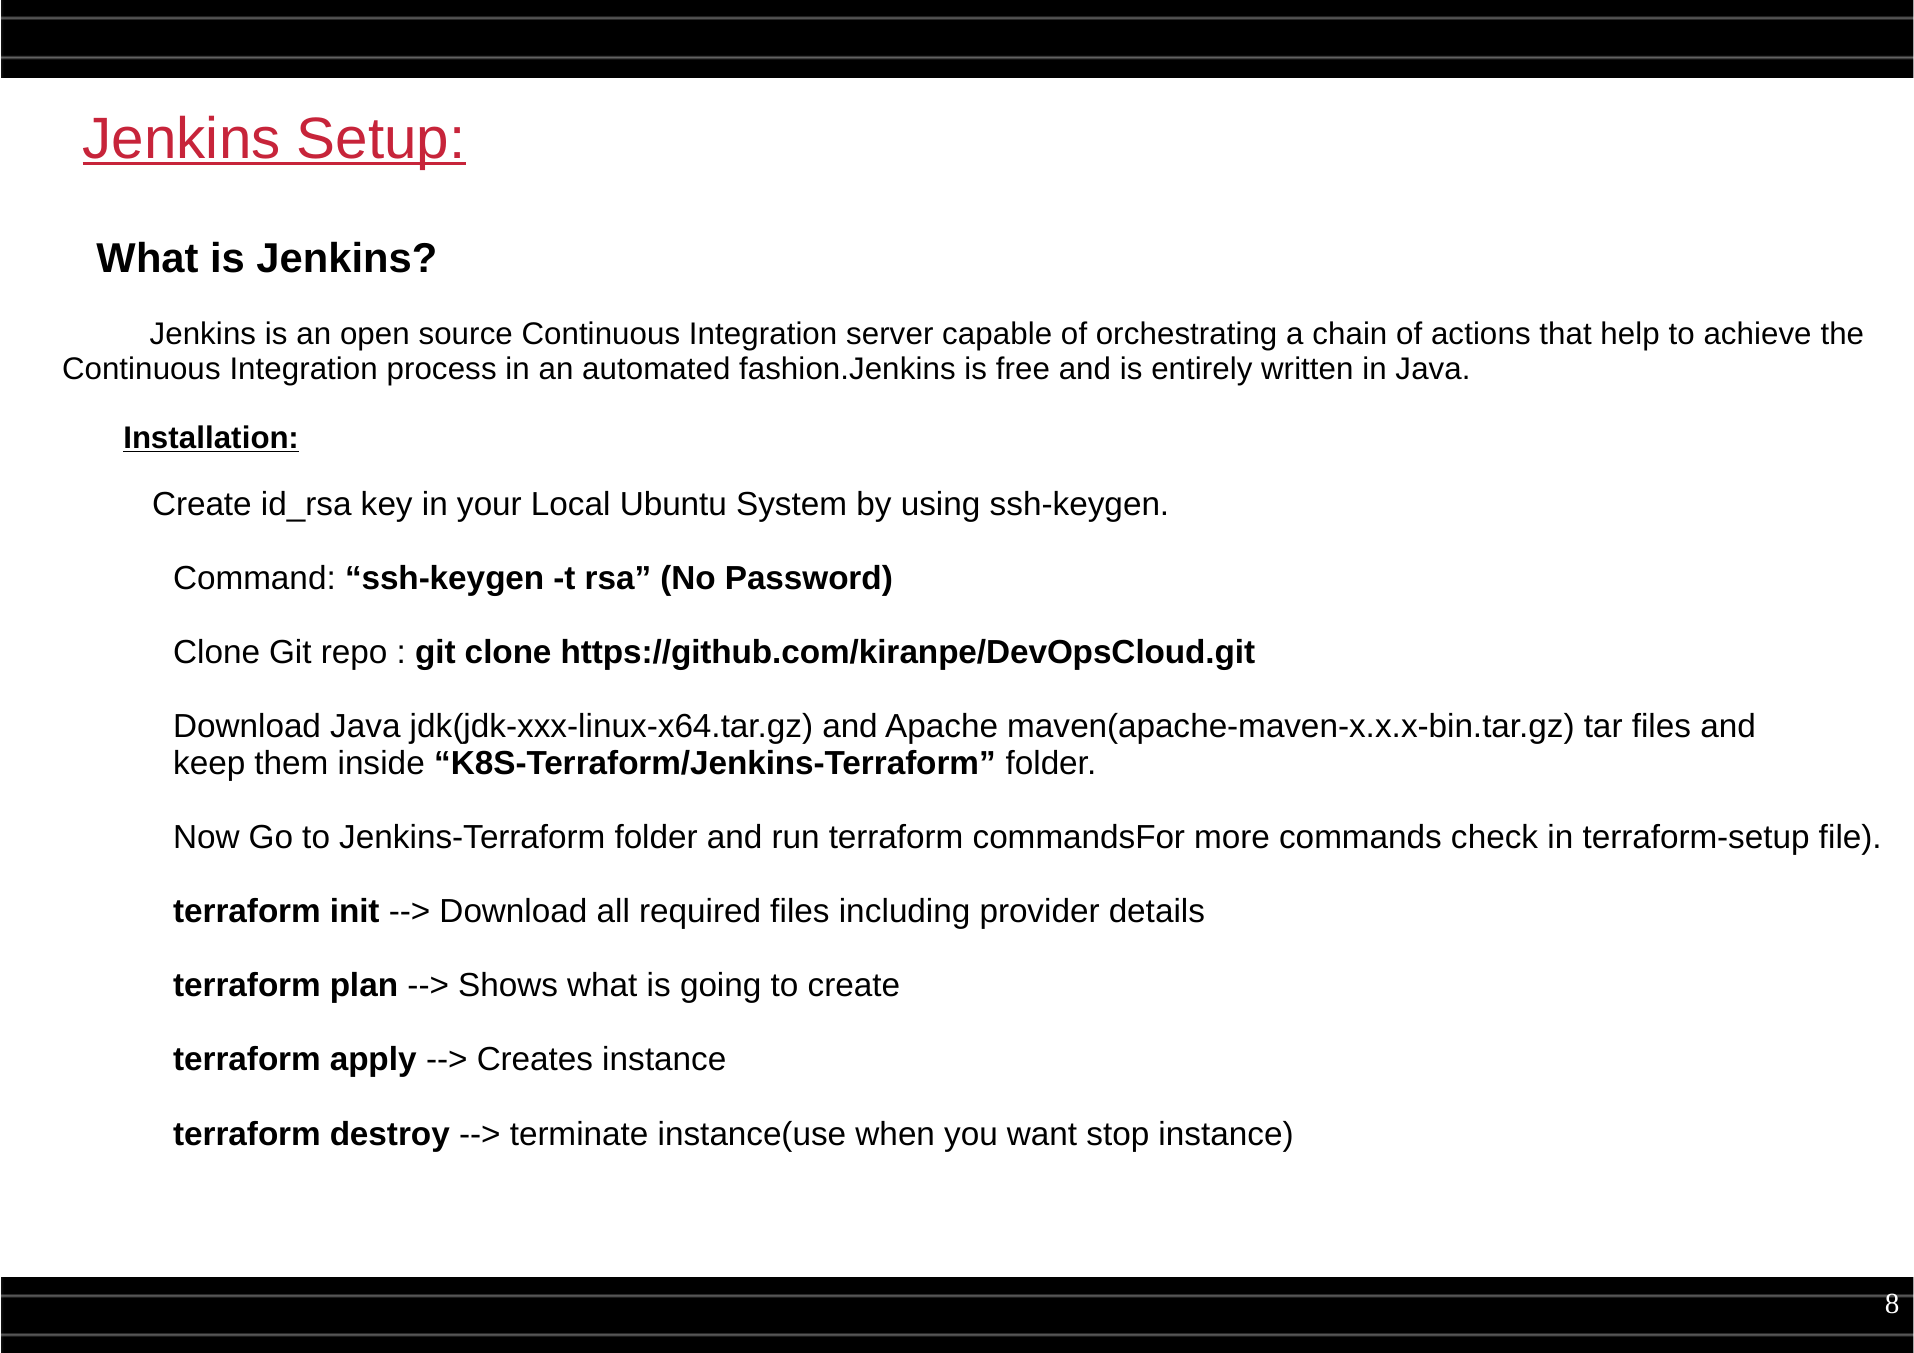

# Jenkins Setup:
 What is Jenkins?
 Jenkins is an open source Continuous Integration server capable of orchestrating a chain of actions that help to achieve the
Continuous Integration process in an automated fashion.Jenkins is free and is entirely written in Java.
 Installation:
 Create id_rsa key in your Local Ubuntu System by using ssh-keygen.
 Command: “ssh-keygen -t rsa” (No Password)
 Clone Git repo : git clone https://github.com/kiranpe/DevOpsCloud.git
 Download Java jdk(jdk-xxx-linux-x64.tar.gz) and Apache maven(apache-maven-x.x.x-bin.tar.gz) tar files and
 keep them inside “K8S-Terraform/Jenkins-Terraform” folder.
 Now Go to Jenkins-Terraform folder and run terraform commandsFor more commands check in terraform-setup file).
 terraform init --> Download all required files including provider details
 terraform plan --> Shows what is going to create
 terraform apply --> Creates instance
 terraform destroy --> terminate instance(use when you want stop instance)